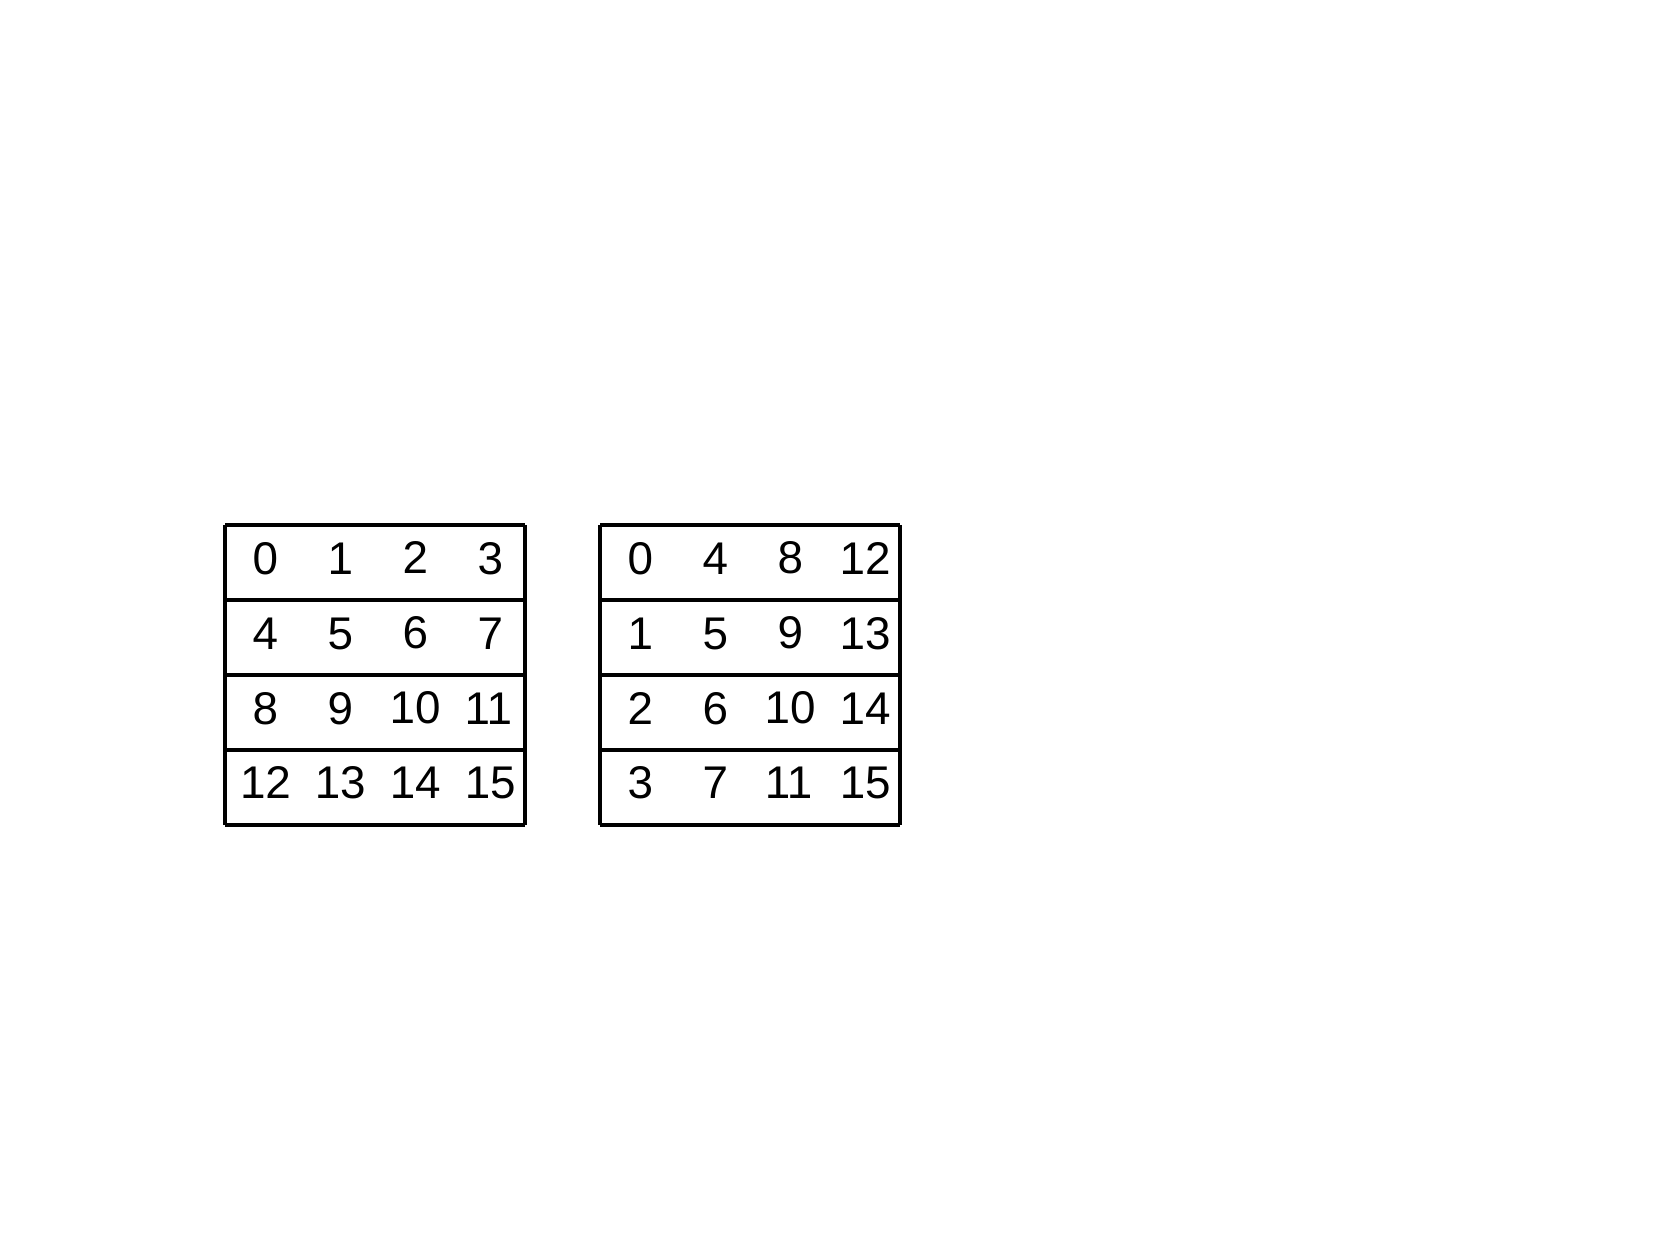

2
 8
 0
 1
 3
 0
 4
12
 6
 9
 4
 5
 7
 1
 5
13
10
10
 8
 9
11
 2
 6
14
14
11
12
13
15
 3
 7
15